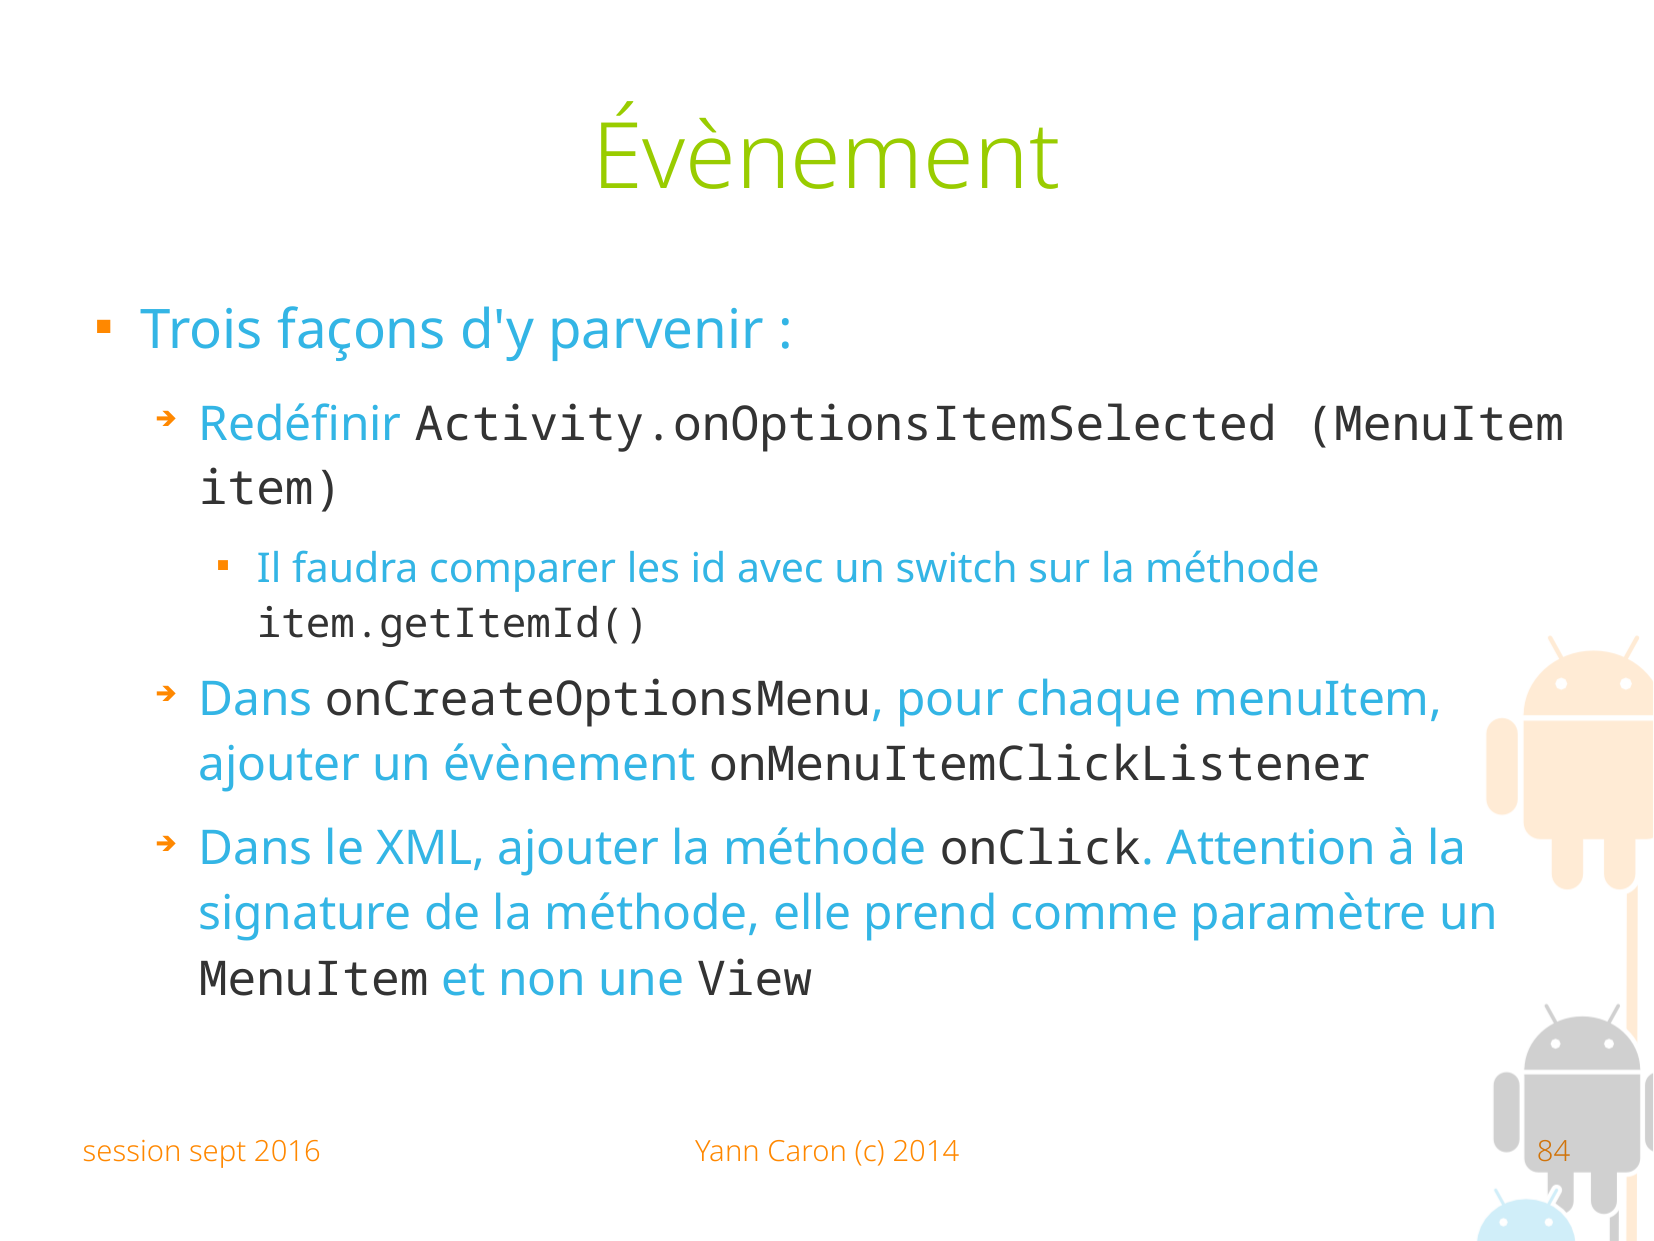

# Évènement
Trois façons d'y parvenir :
Redéfinir Activity.onOptionsItemSelected (MenuItem item)
Il faudra comparer les id avec un switch sur la méthode item.getItemId()
Dans onCreateOptionsMenu, pour chaque menuItem, ajouter un évènement onMenuItemClickListener
Dans le XML, ajouter la méthode onClick. Attention à la signature de la méthode, elle prend comme paramètre un MenuItem et non une View
session sept 2016
Yann Caron (c) 2014
84